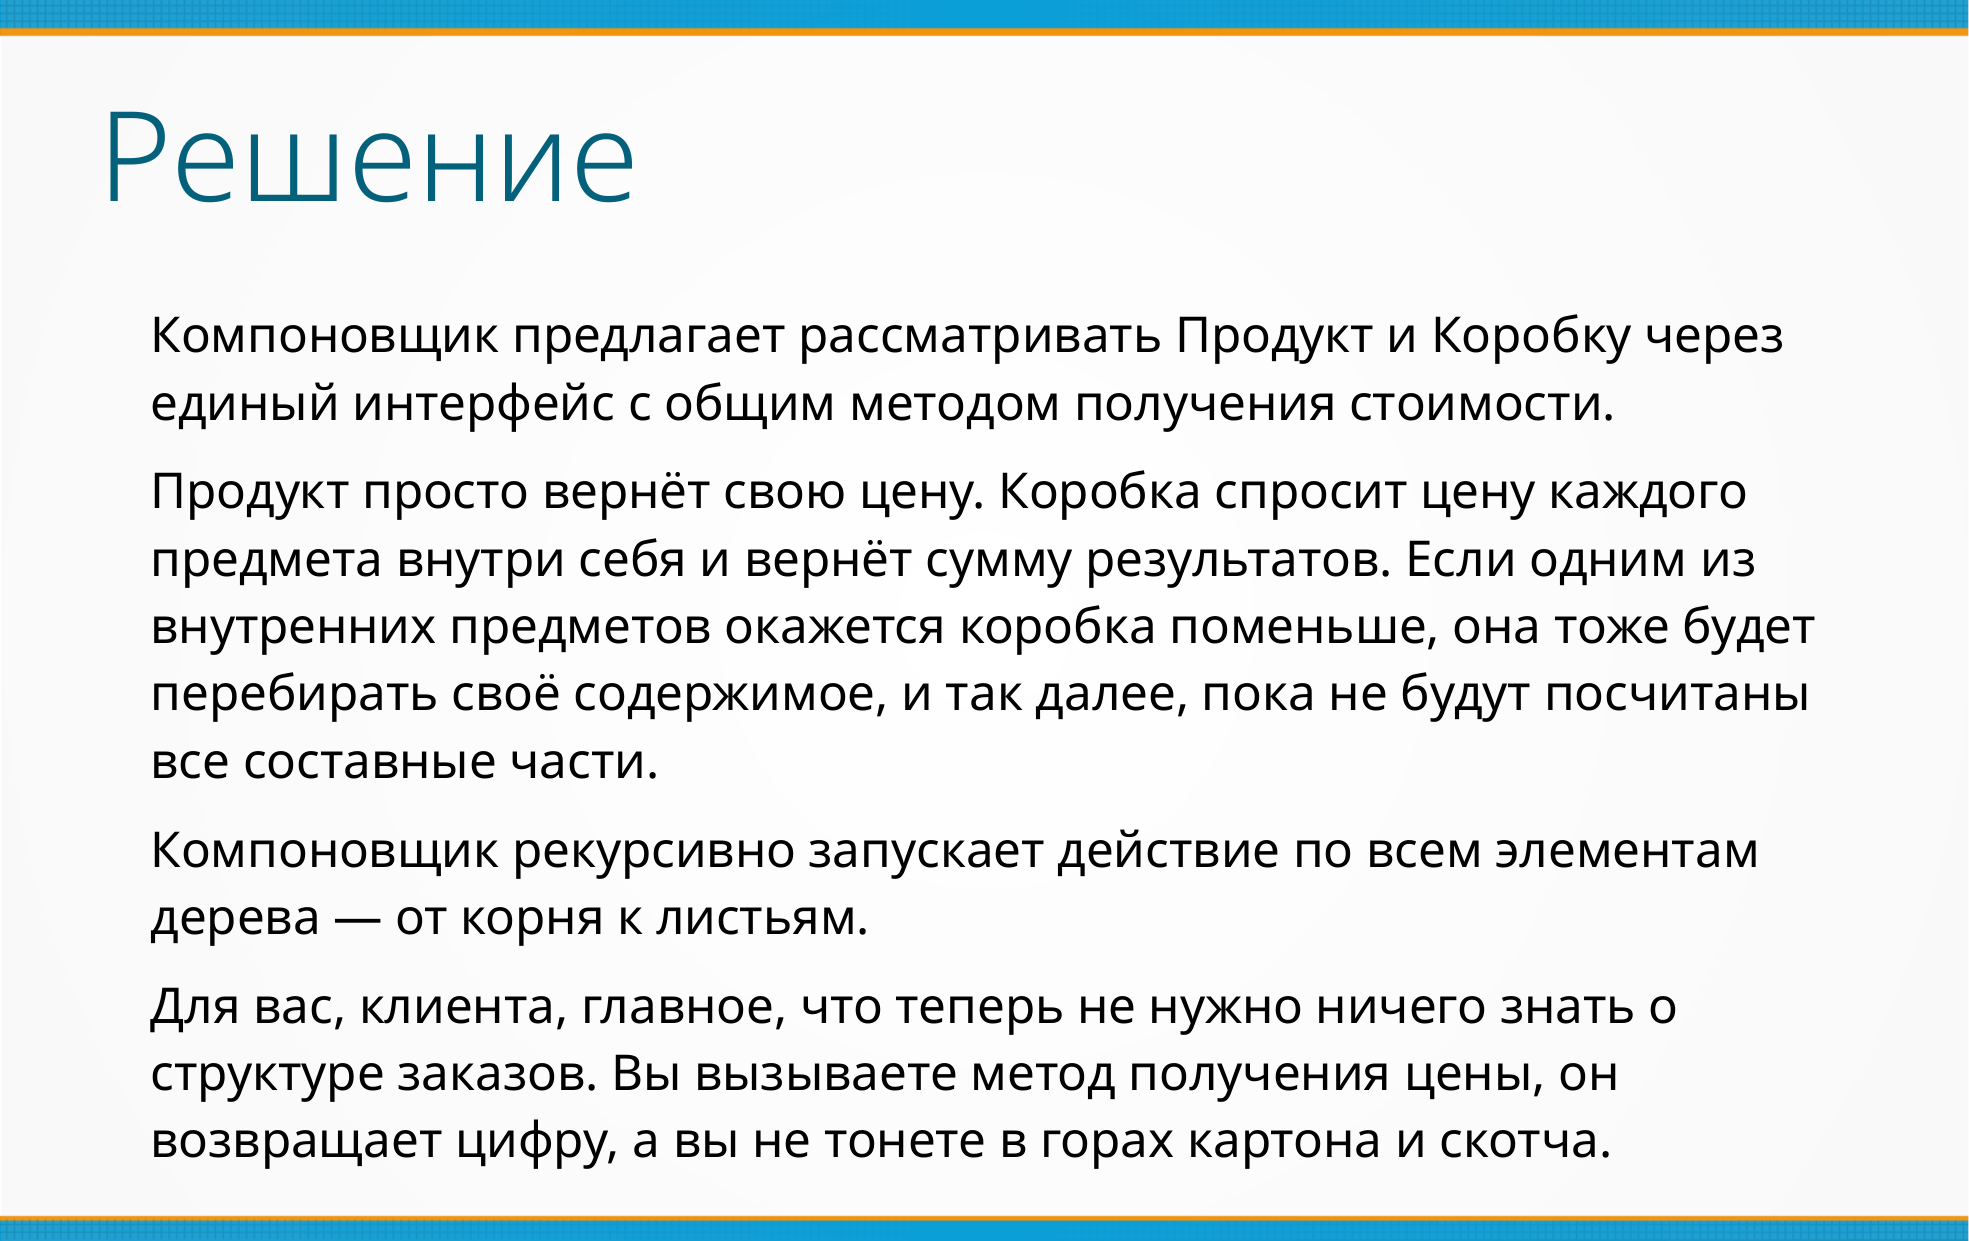

# Решение
Компоновщик предлагает рассматривать Продукт и Коробку через единый интерфейс с общим методом получения стоимости.
Продукт просто вернёт свою цену. Коробка спросит цену каждого предмета внутри себя и вернёт сумму результатов. Если одним из внутренних предметов окажется коробка поменьше, она тоже будет перебирать своё содержимое, и так далее, пока не будут посчитаны все составные части.
Компоновщик рекурсивно запускает действие по всем элементам дерева — от корня к листьям.
Для вас, клиента, главное, что теперь не нужно ничего знать о структуре заказов. Вы вызываете метод получения цены, он возвращает цифру, а вы не тонете в горах картона и скотча.